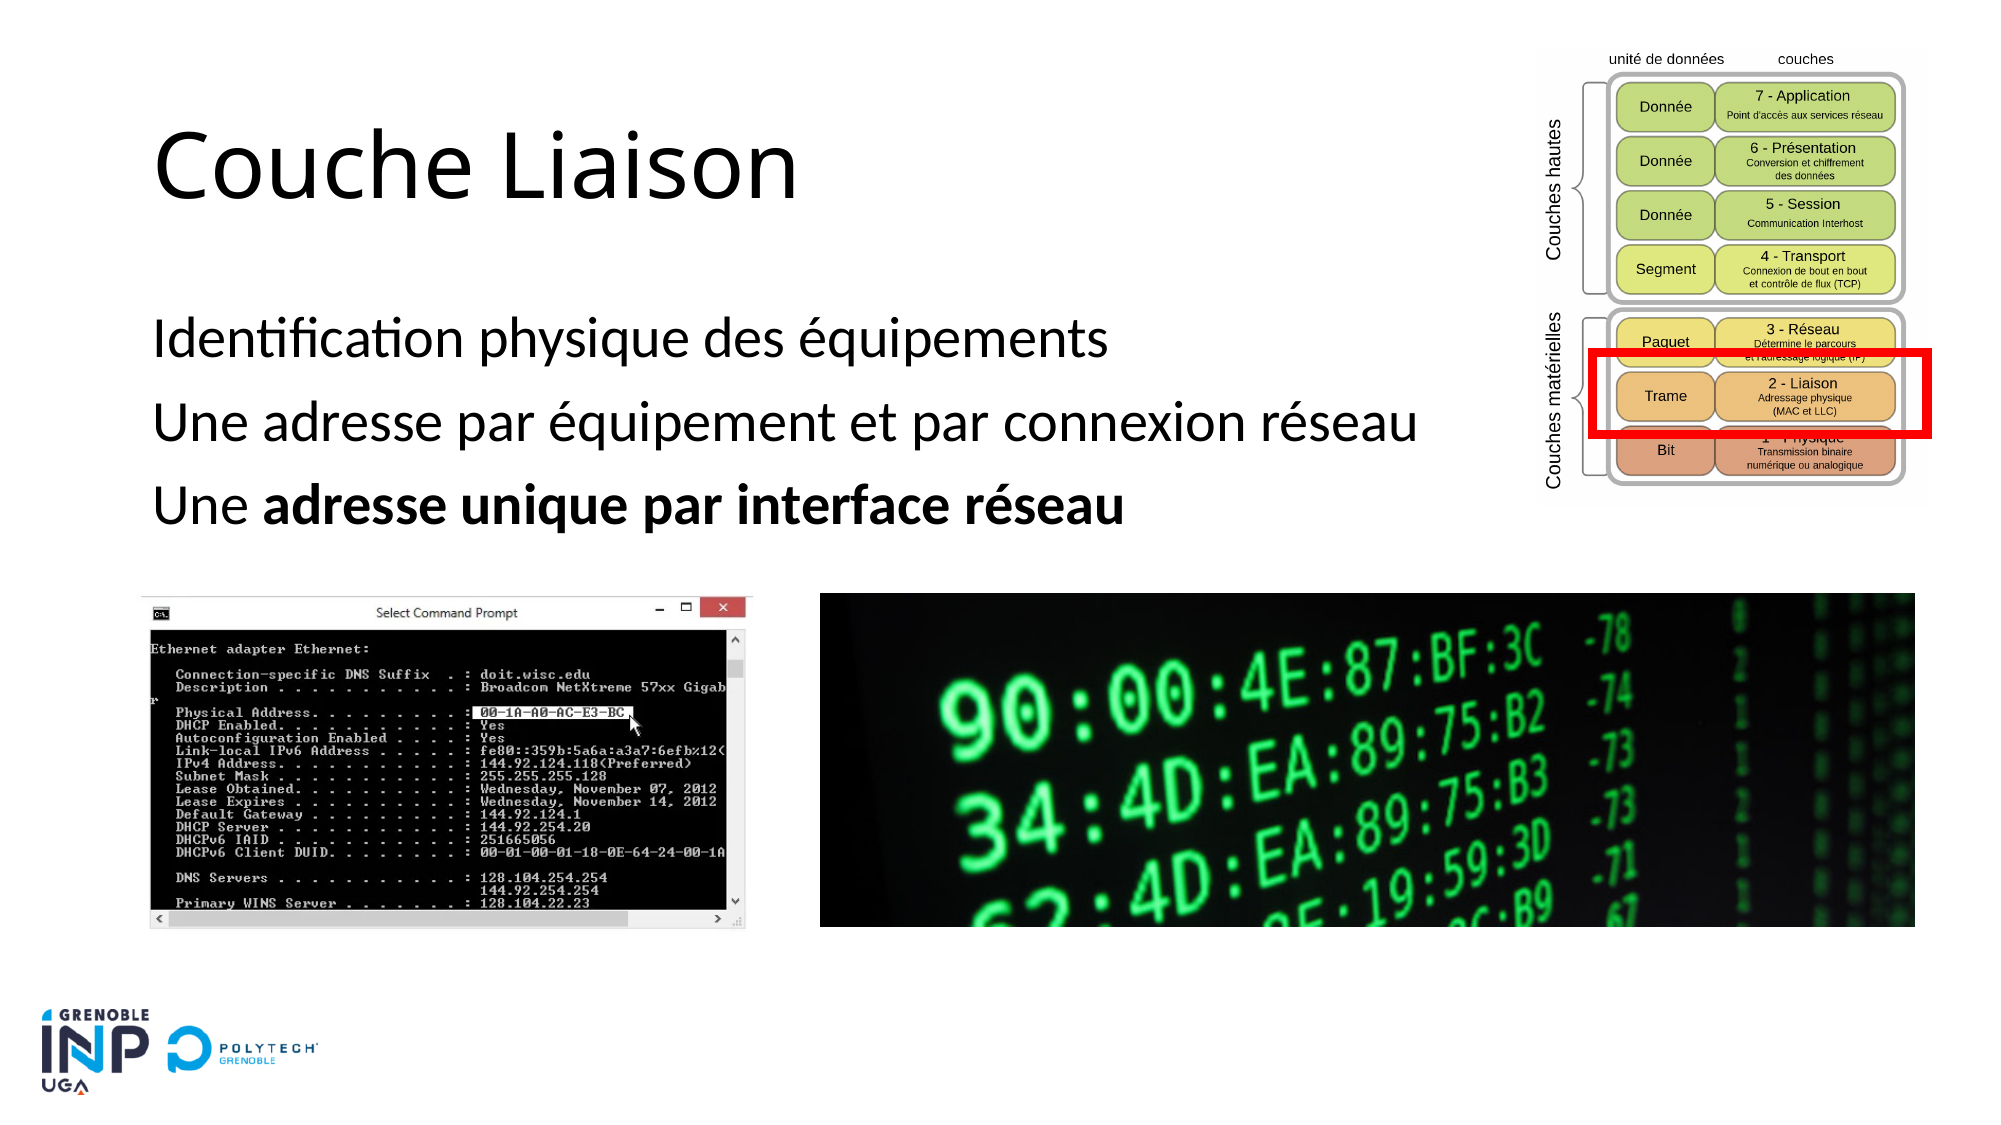

# Couche Liaison
Identification physique des équipements
Une adresse par équipement et par connexion réseau
Une adresse unique par interface réseau